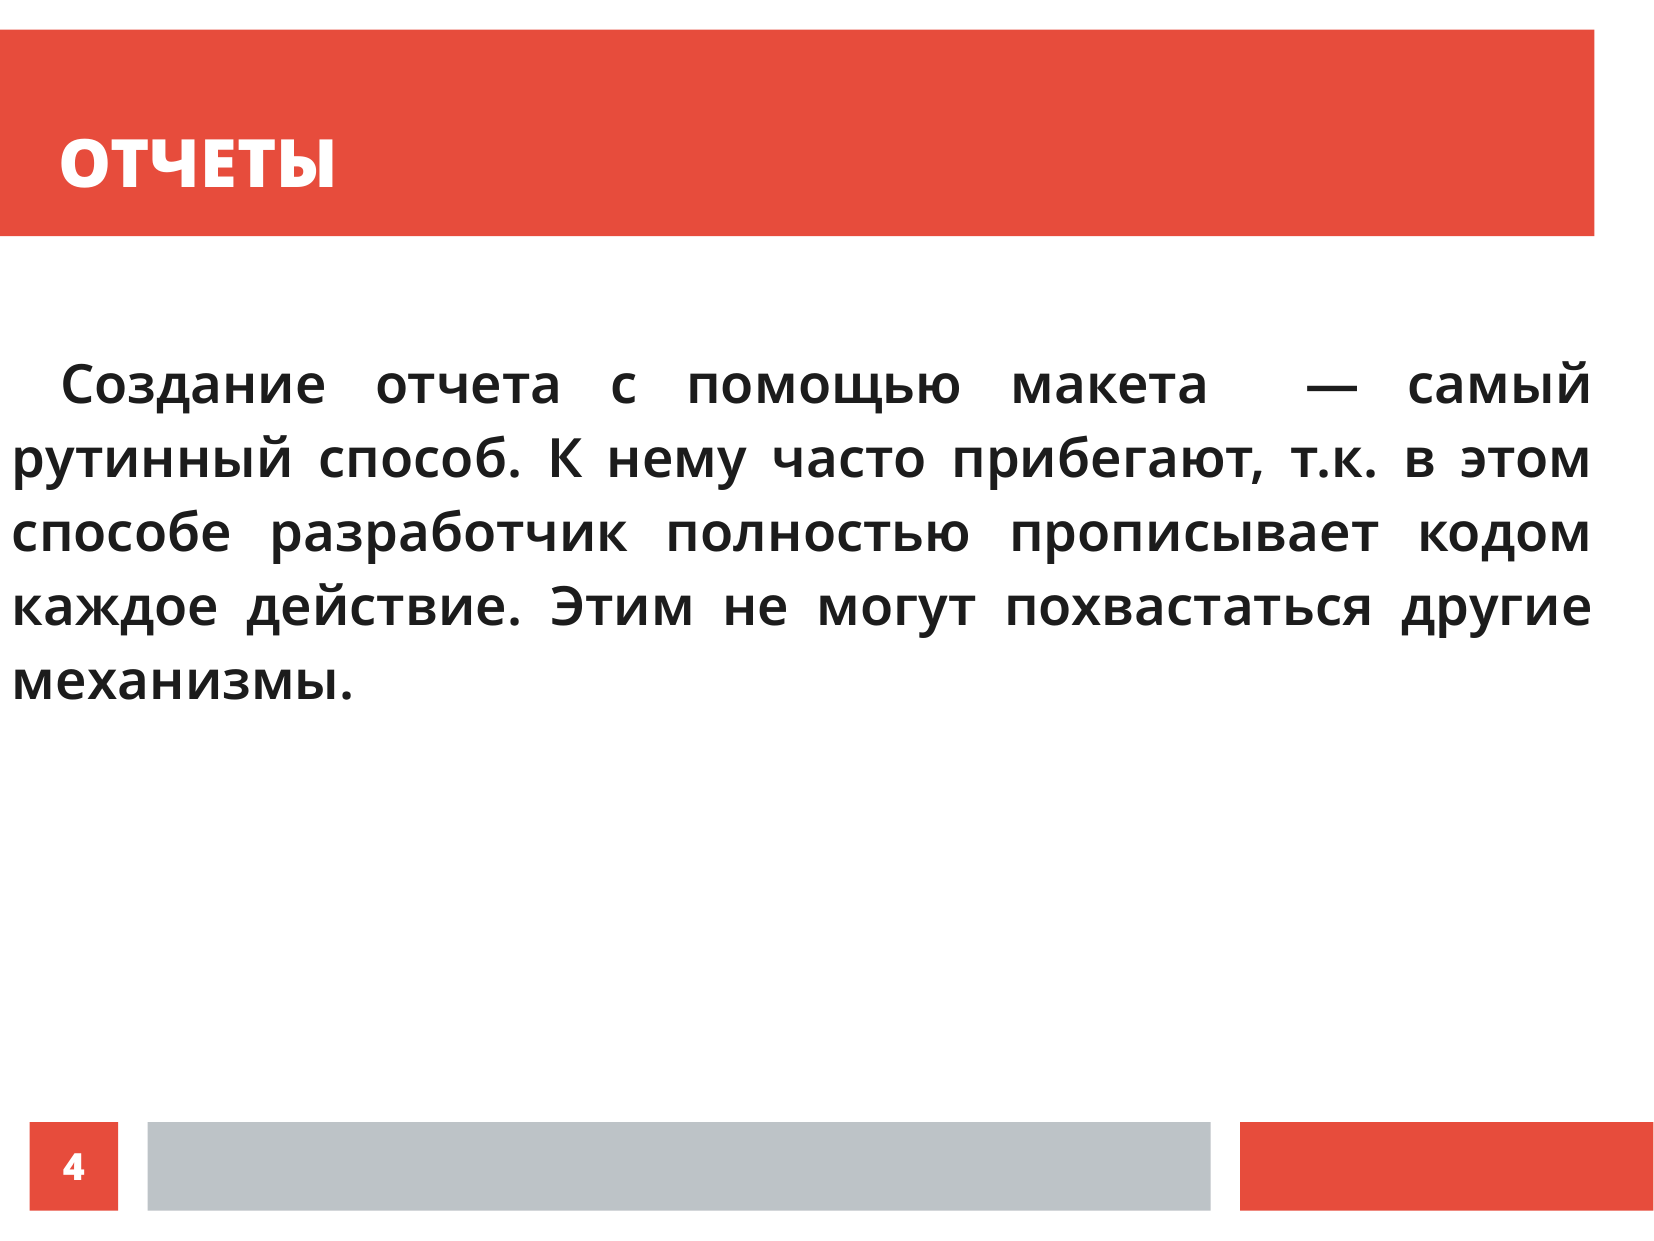

# ОТЧЕТЫ
 Создание отчета с помощью макета — самый рутинный способ. К нему часто прибегают, т.к. в этом способе разработчик полностью прописывает кодом каждое действие. Этим не могут похвастаться другие механизмы.
4